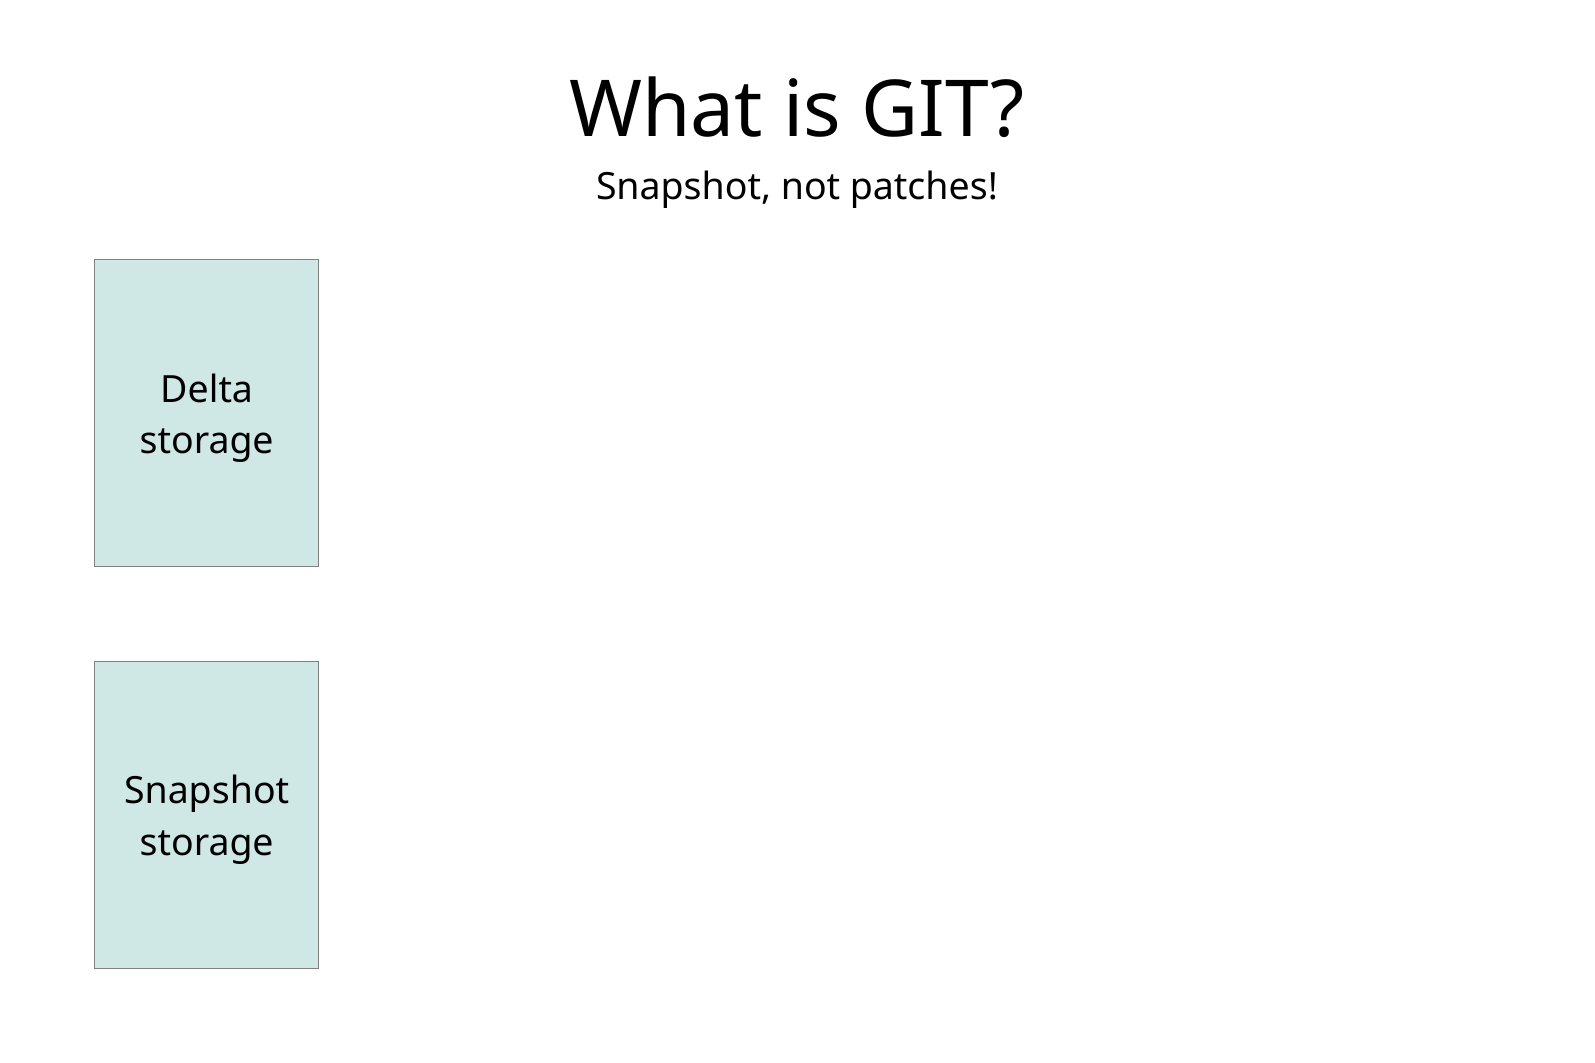

# What is GIT? Snapshot, not patches!
Delta
storage
Snapshot
storage